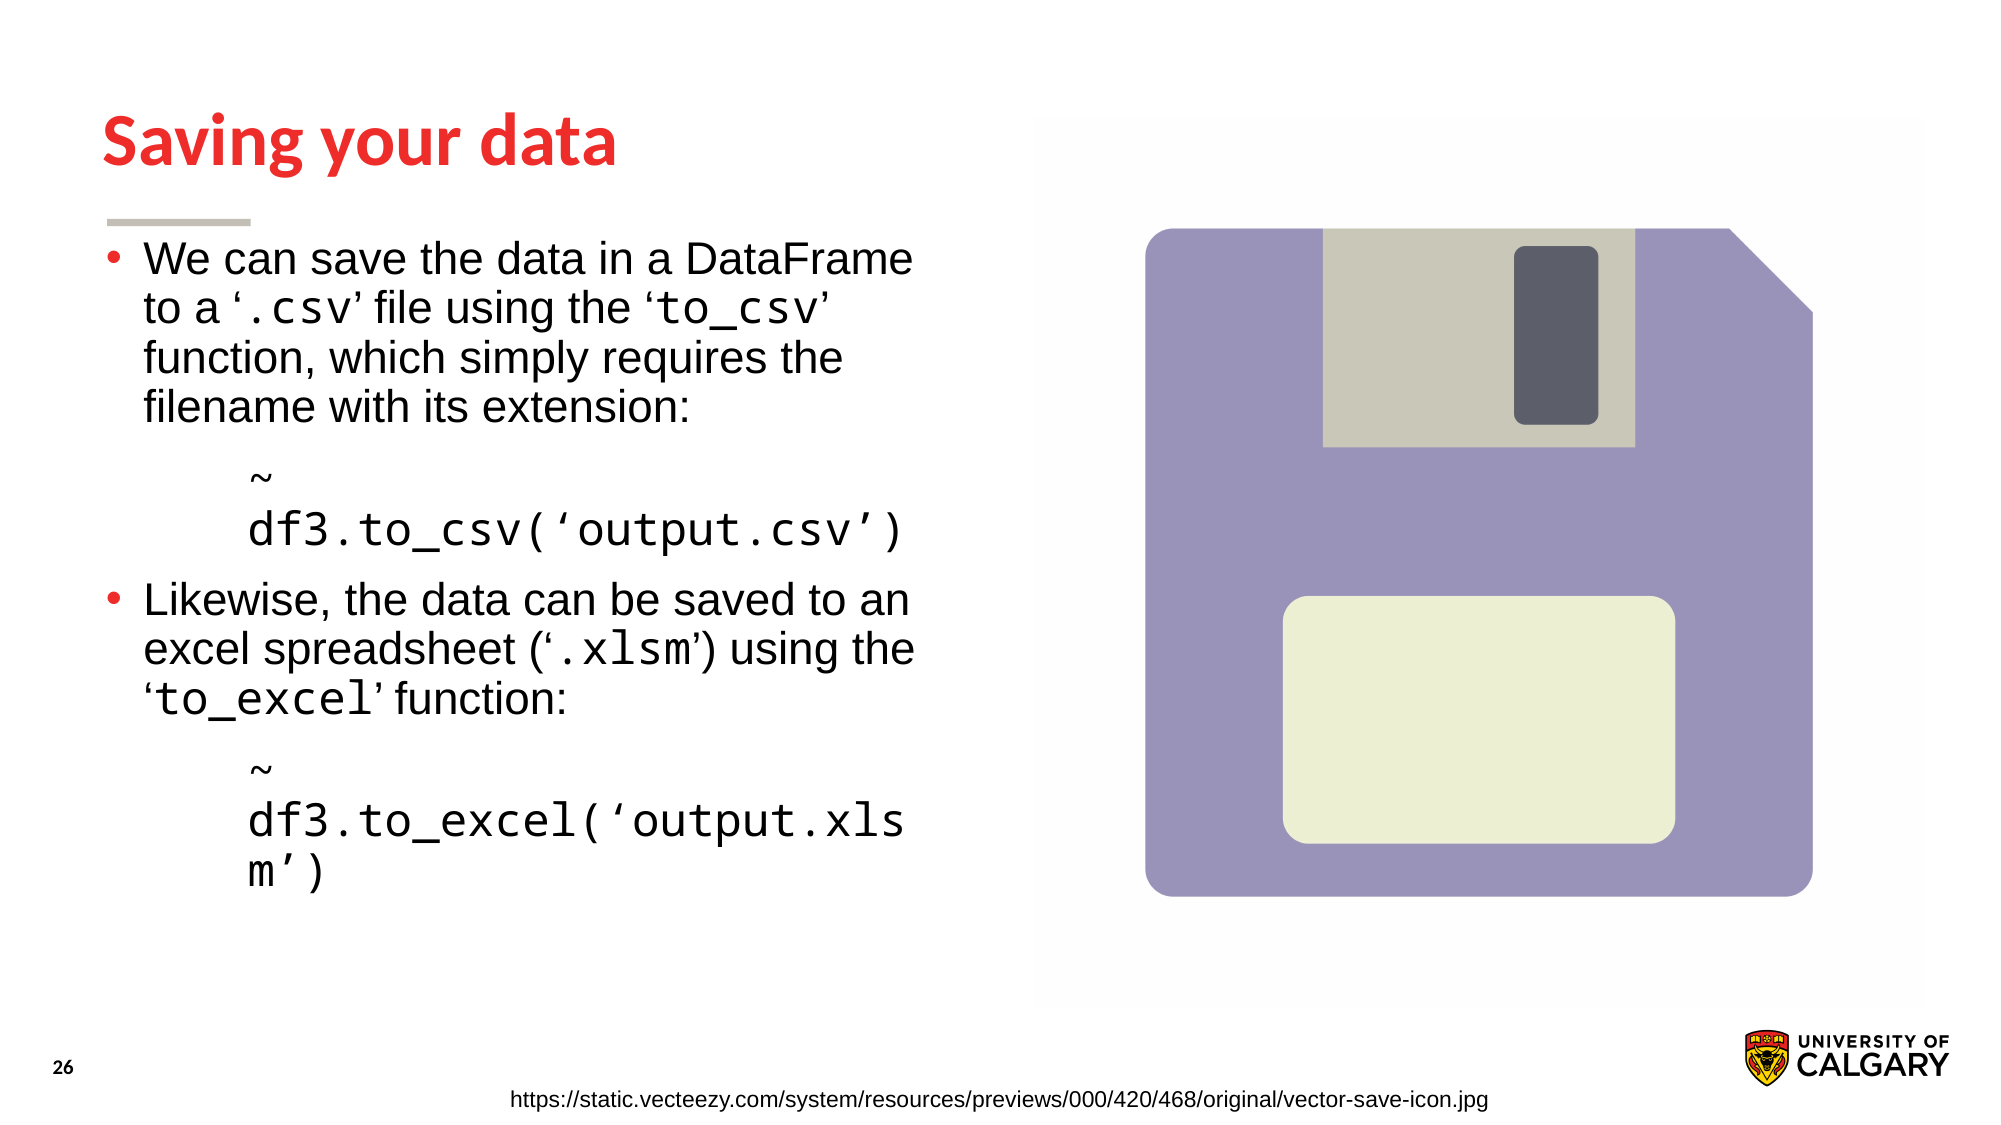

# Saving your data
We can save the data in a DataFrame to a ‘.csv’ file using the ‘to_csv’ function, which simply requires the filename with its extension:
~ df3.to_csv(‘output.csv’)
Likewise, the data can be saved to an excel spreadsheet (‘.xlsm’) using the ‘to_excel’ function:
~ df3.to_excel(‘output.xlsm’)
https://static.vecteezy.com/system/resources/previews/000/420/468/original/vector-save-icon.jpg